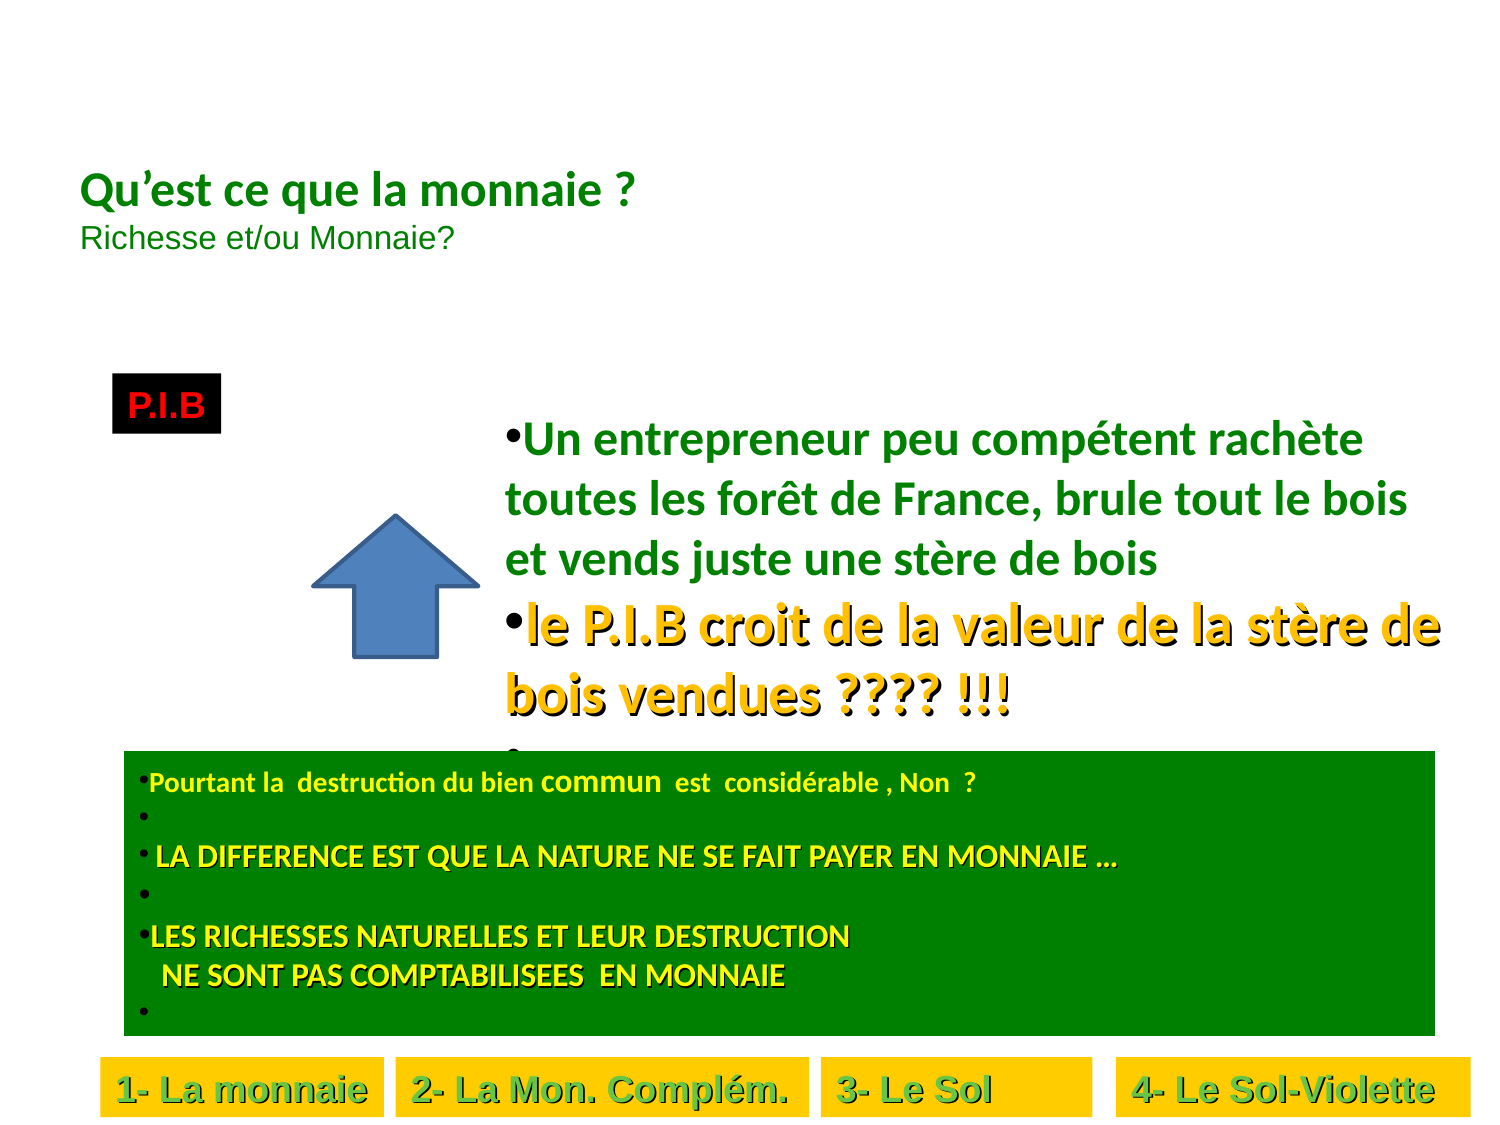

Qu’est ce que la monnaie ?
Richesse et/ou Monnaie?
Un entrepreneur peu compétent rachète toutes les forêt de France, brule tout le bois et vends juste une stère de bois
le P.I.B croit de la valeur de la stère de bois vendues ???? !!!
P.I.B
Pourtant la destruction du bien commun est considérable , Non ?
 LA DIFFERENCE EST QUE LA NATURE NE SE FAIT PAYER EN MONNAIE …
LES RICHESSES NATURELLES ET LEUR DESTRUCTION
 NE SONT PAS COMPTABILISEES EN MONNAIE